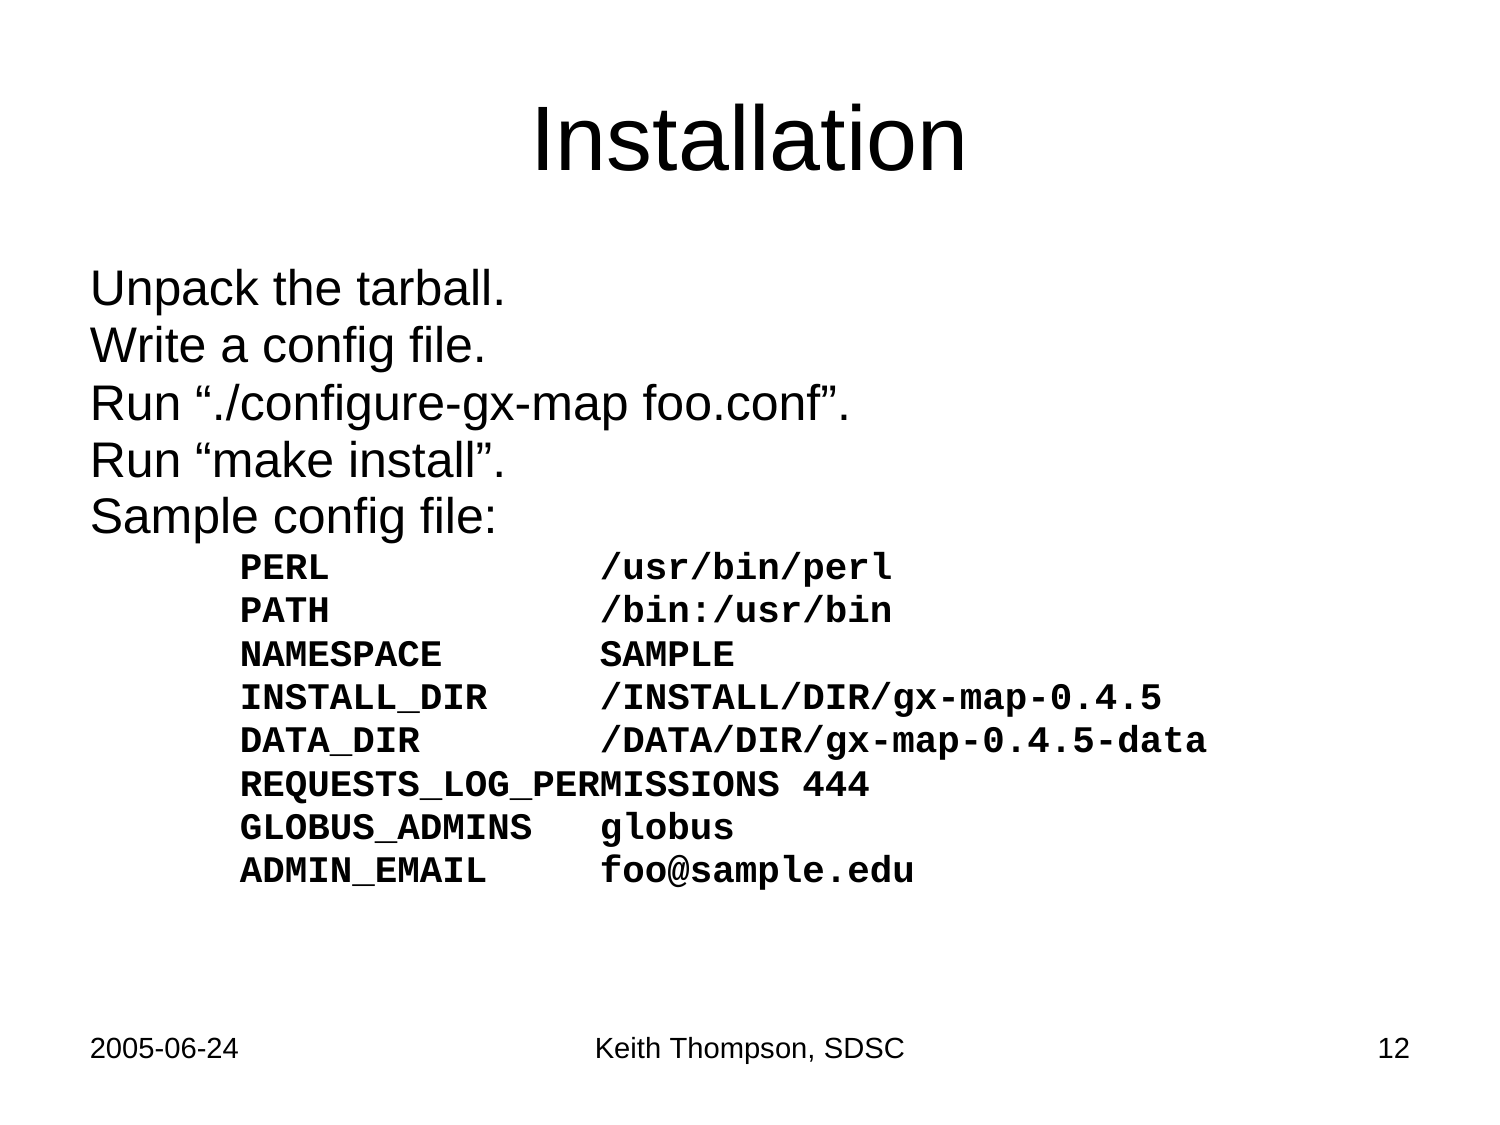

# Installation
Unpack the tarball.
Write a config file.
Run “./configure-gx-map foo.conf”.
Run “make install”.
Sample config file:
		PERL /usr/bin/perl
		PATH /bin:/usr/bin
		NAMESPACE SAMPLE
		INSTALL_DIR /INSTALL/DIR/gx-map-0.4.5
		DATA_DIR /DATA/DIR/gx-map-0.4.5-data
		REQUESTS_LOG_PERMISSIONS 444
		GLOBUS_ADMINS globus
		ADMIN_EMAIL foo@sample.edu
2005-06-24
Keith Thompson, SDSC
12